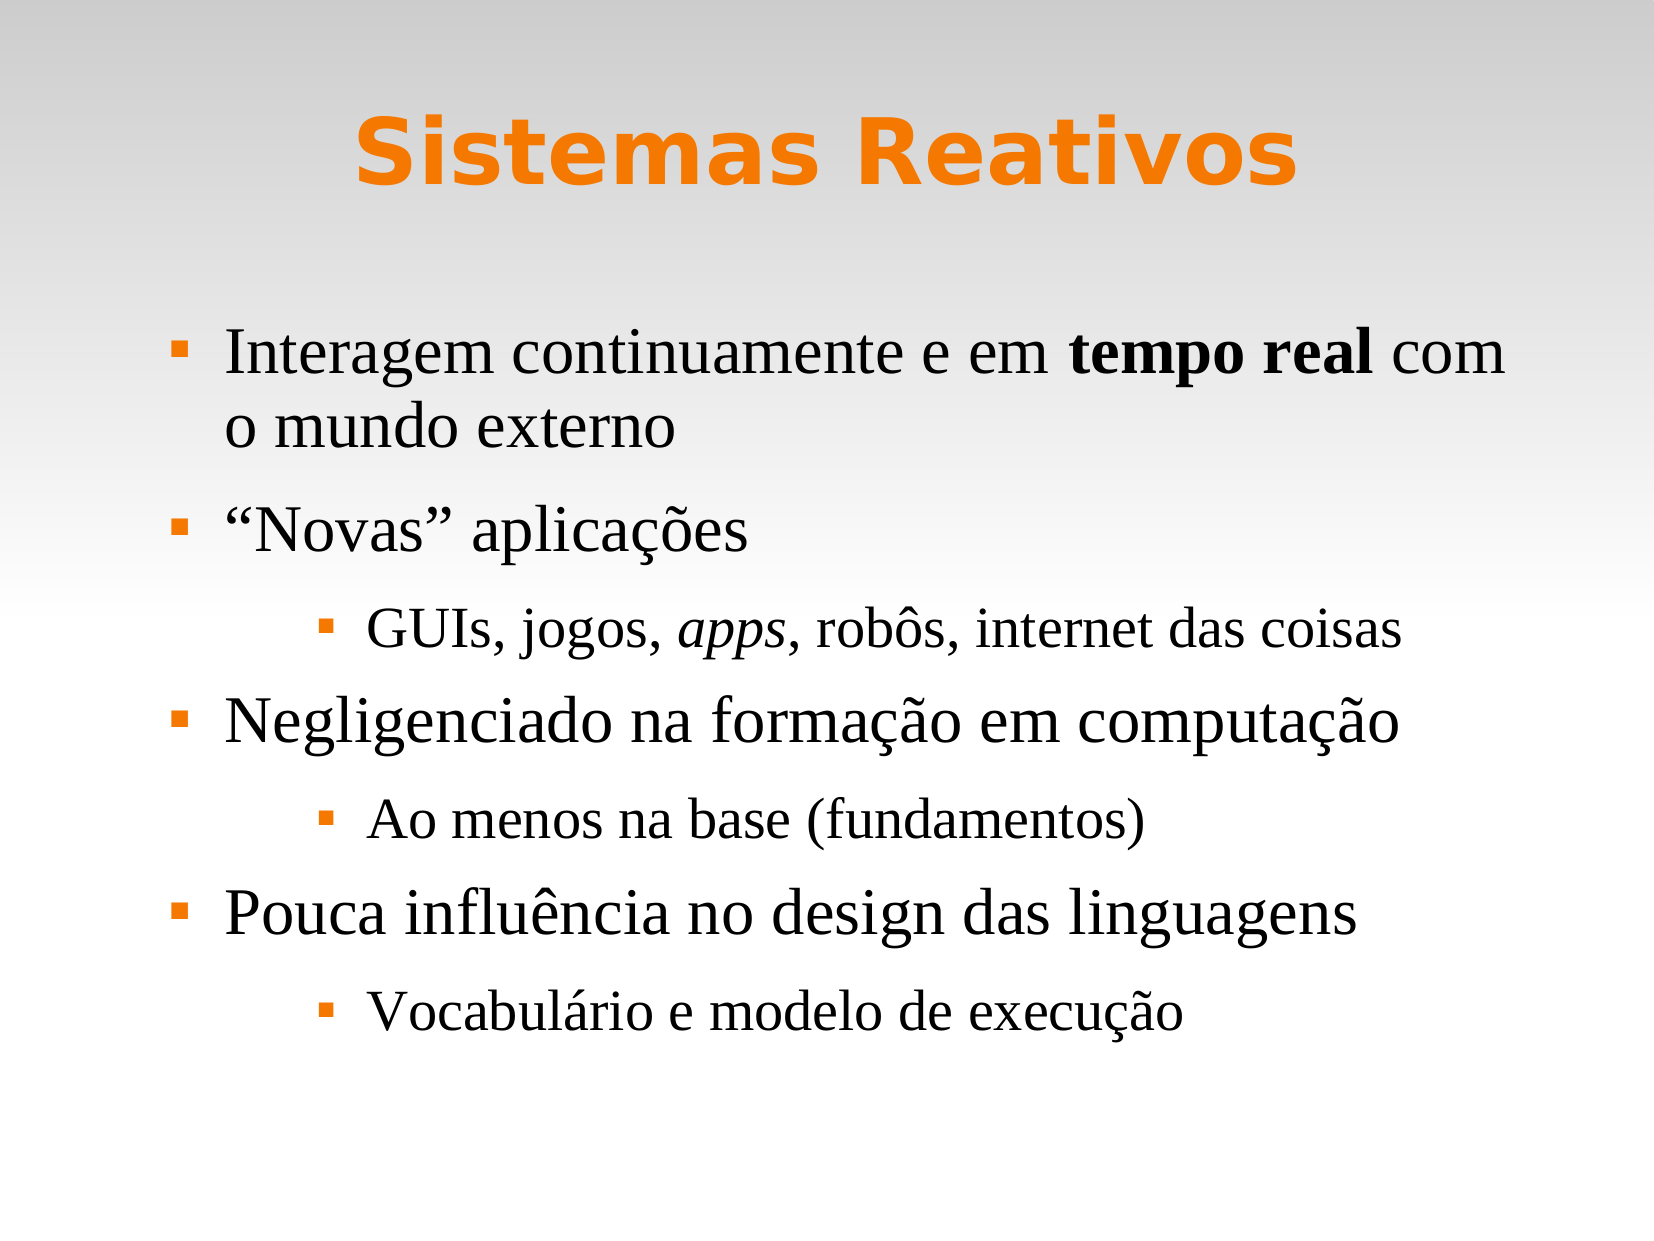

# Sistemas Reativos
Interagem continuamente e em tempo real com o mundo externo
“Novas” aplicações
GUIs, jogos, apps, robôs, internet das coisas
Negligenciado na formação em computação
Ao menos na base (fundamentos)
Pouca influência no design das linguagens
Vocabulário e modelo de execução